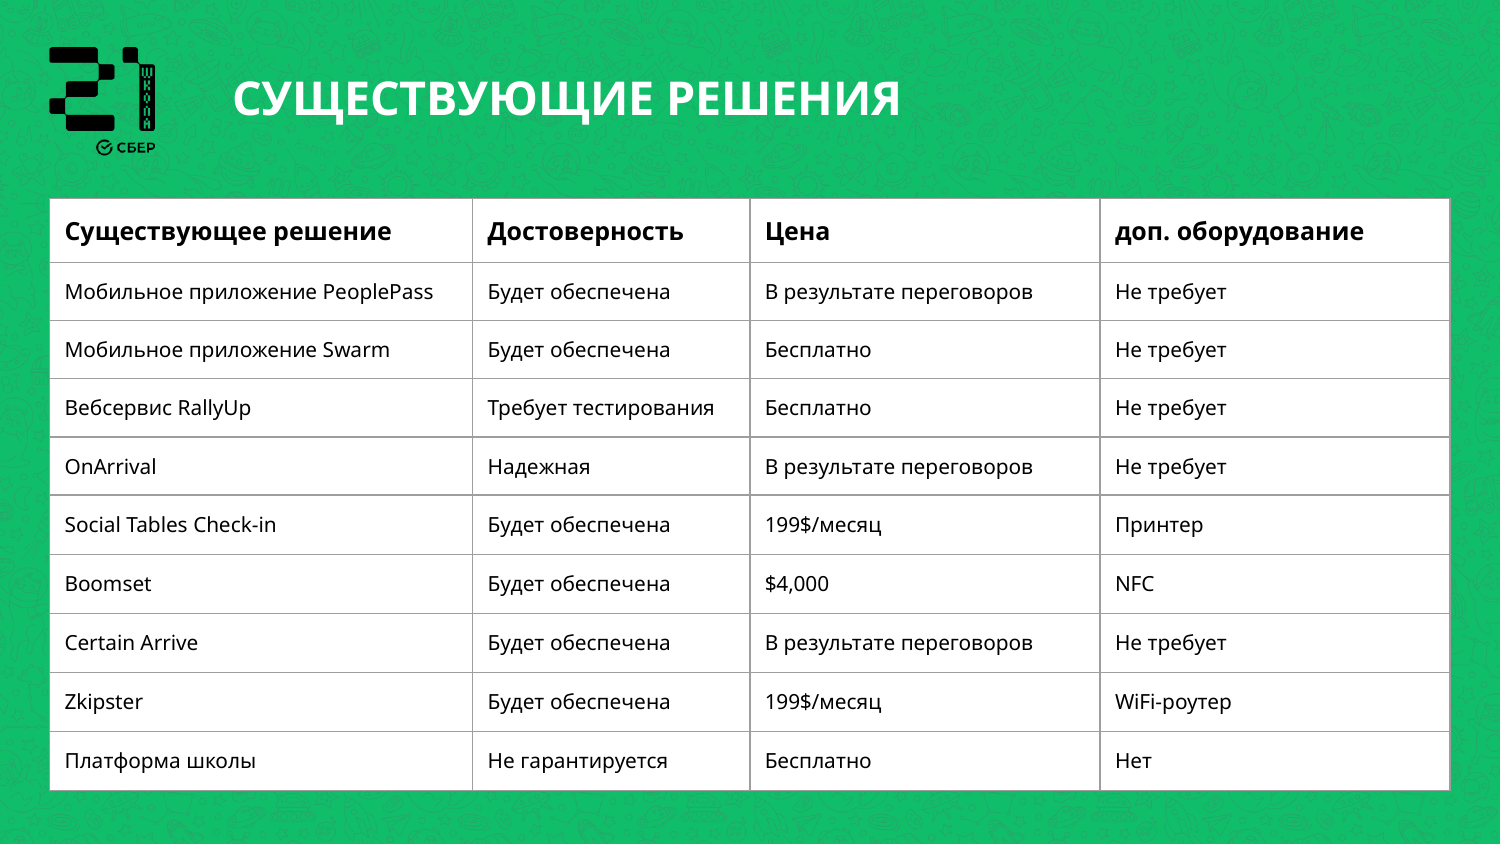

# СУЩЕСТВУЮЩИЕ РЕШЕНИЯ
| Существующее решение | Достоверность | Цена | доп. оборудование |
| --- | --- | --- | --- |
| Мобильное приложение PeoplePass | Будет обеспечена | В результате переговоров | Не требует |
| Мобильное приложение Swarm | Будет обеспечена | Бесплатно | Не требует |
| Вебсервис RallyUp | Требует тестирования | Бесплатно | Не требует |
| OnArrival | Надежная | В результате переговоров | Не требует |
| Social Tables Check-in | Будет обеспечена | 199$/месяц | Принтер |
| Boomset | Будет обеспечена | $4,000 | NFC |
| Certain Arrive | Будет обеспечена | В результате переговоров | Не требует |
| Zkipster | Будет обеспечена | 199$/месяц | WiFi-роутер |
| Платформа школы | Не гарантируется | Бесплатно | Нет |